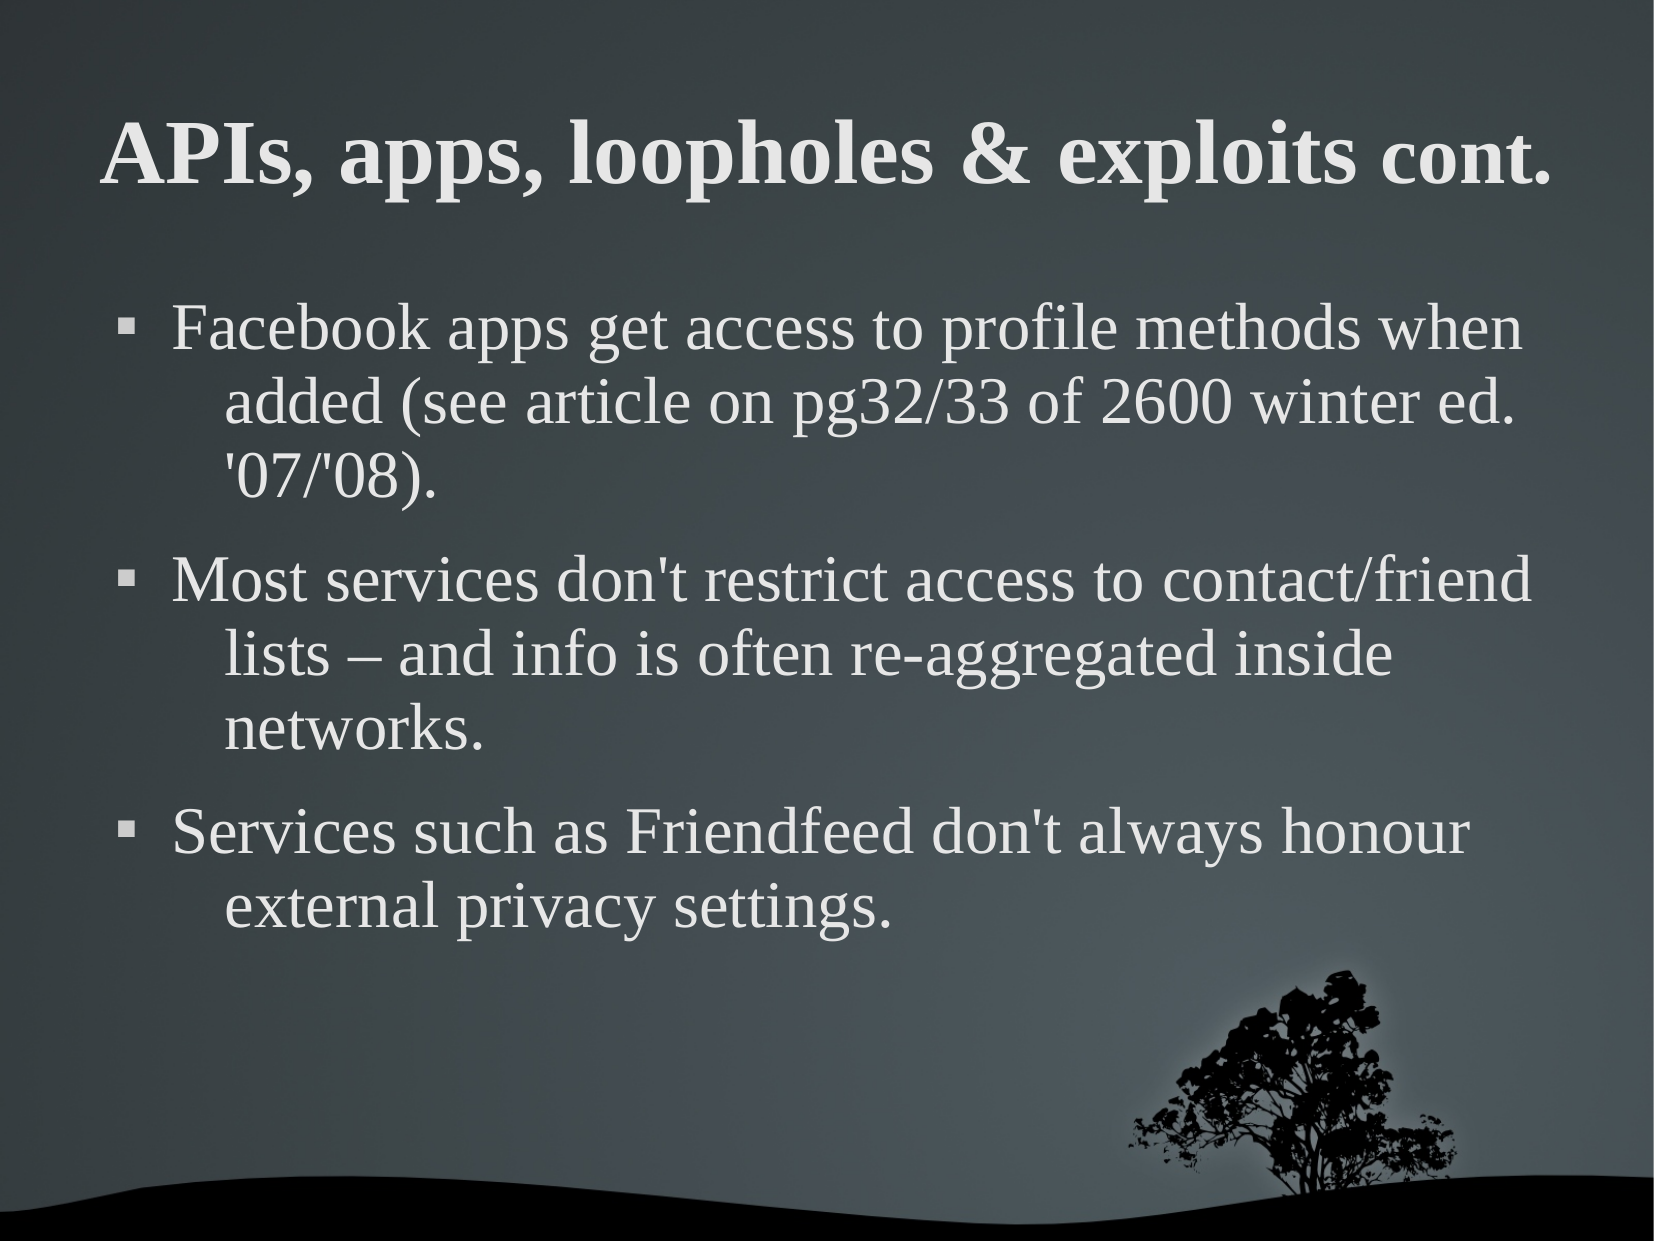

# APIs, apps, loopholes & exploits cont.
Facebook apps get access to profile methods when added (see article on pg32/33 of 2600 winter ed. '07/'08).
Most services don't restrict access to contact/friend lists – and info is often re-aggregated inside networks.
Services such as Friendfeed don't always honour external privacy settings.